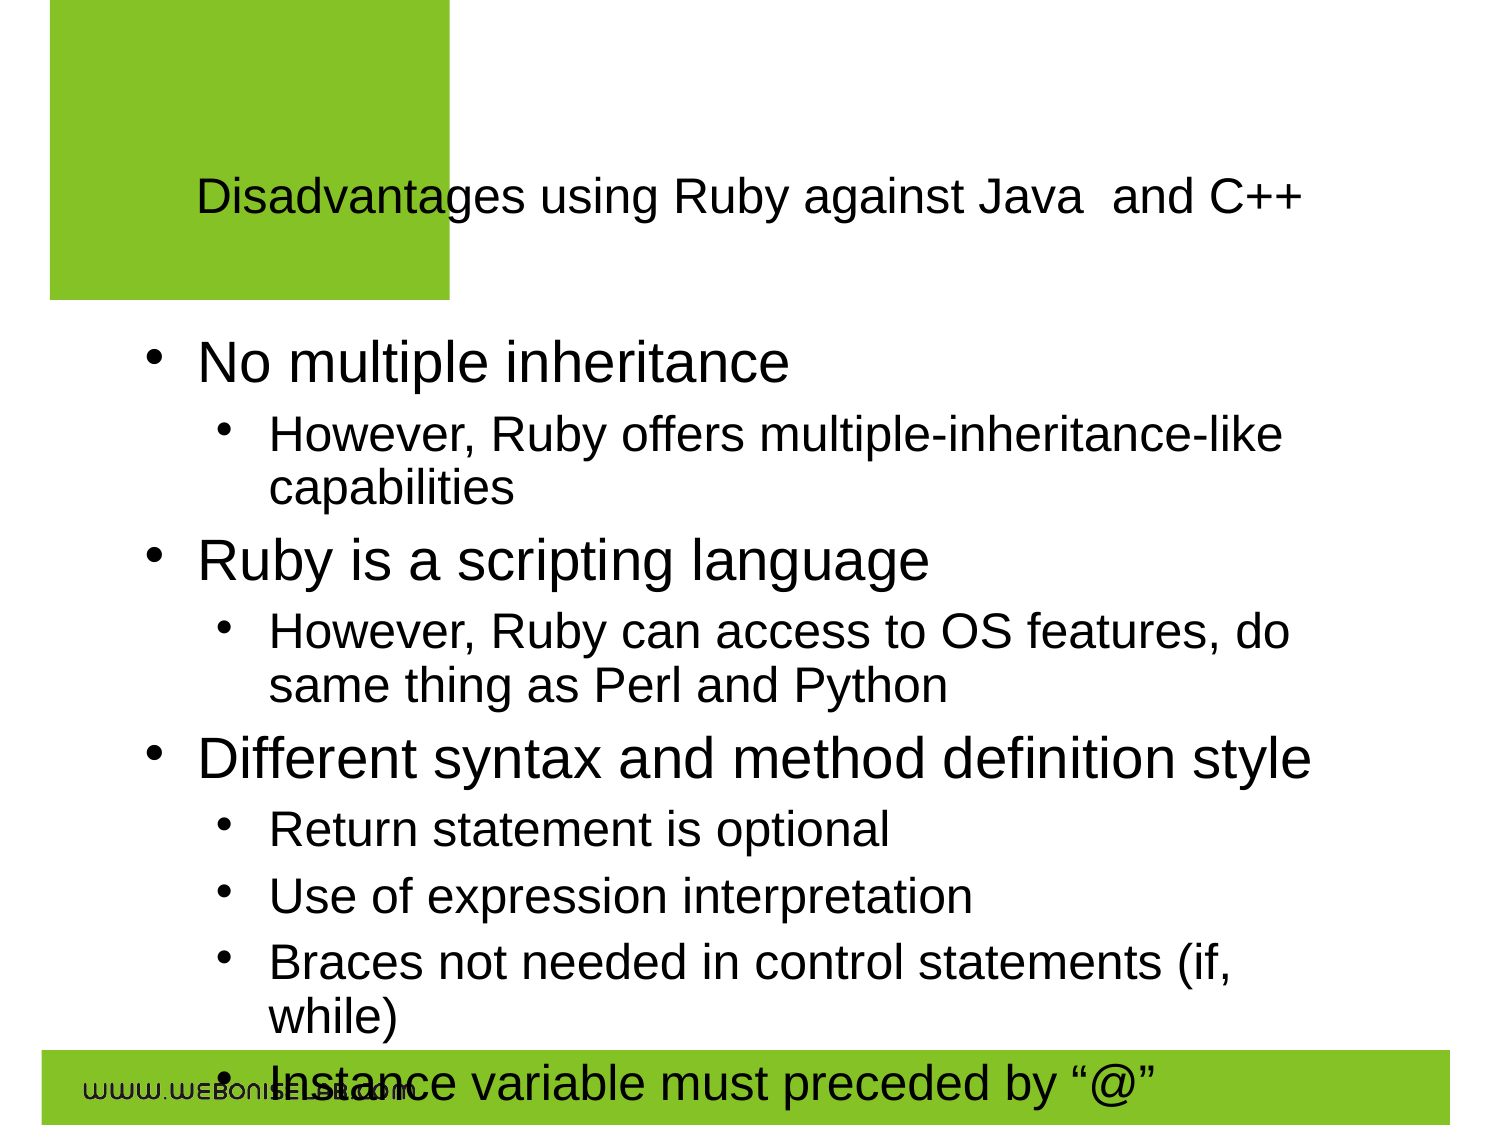

# Disadvantages using Ruby against Java and C++
No multiple inheritance
However, Ruby offers multiple-inheritance-like capabilities
Ruby is a scripting language
However, Ruby can access to OS features, do same thing as Perl and Python
Different syntax and method definition style
Return statement is optional
Use of expression interpretation
Braces not needed in control statements (if, while)
Instance variable must preceded by “@”